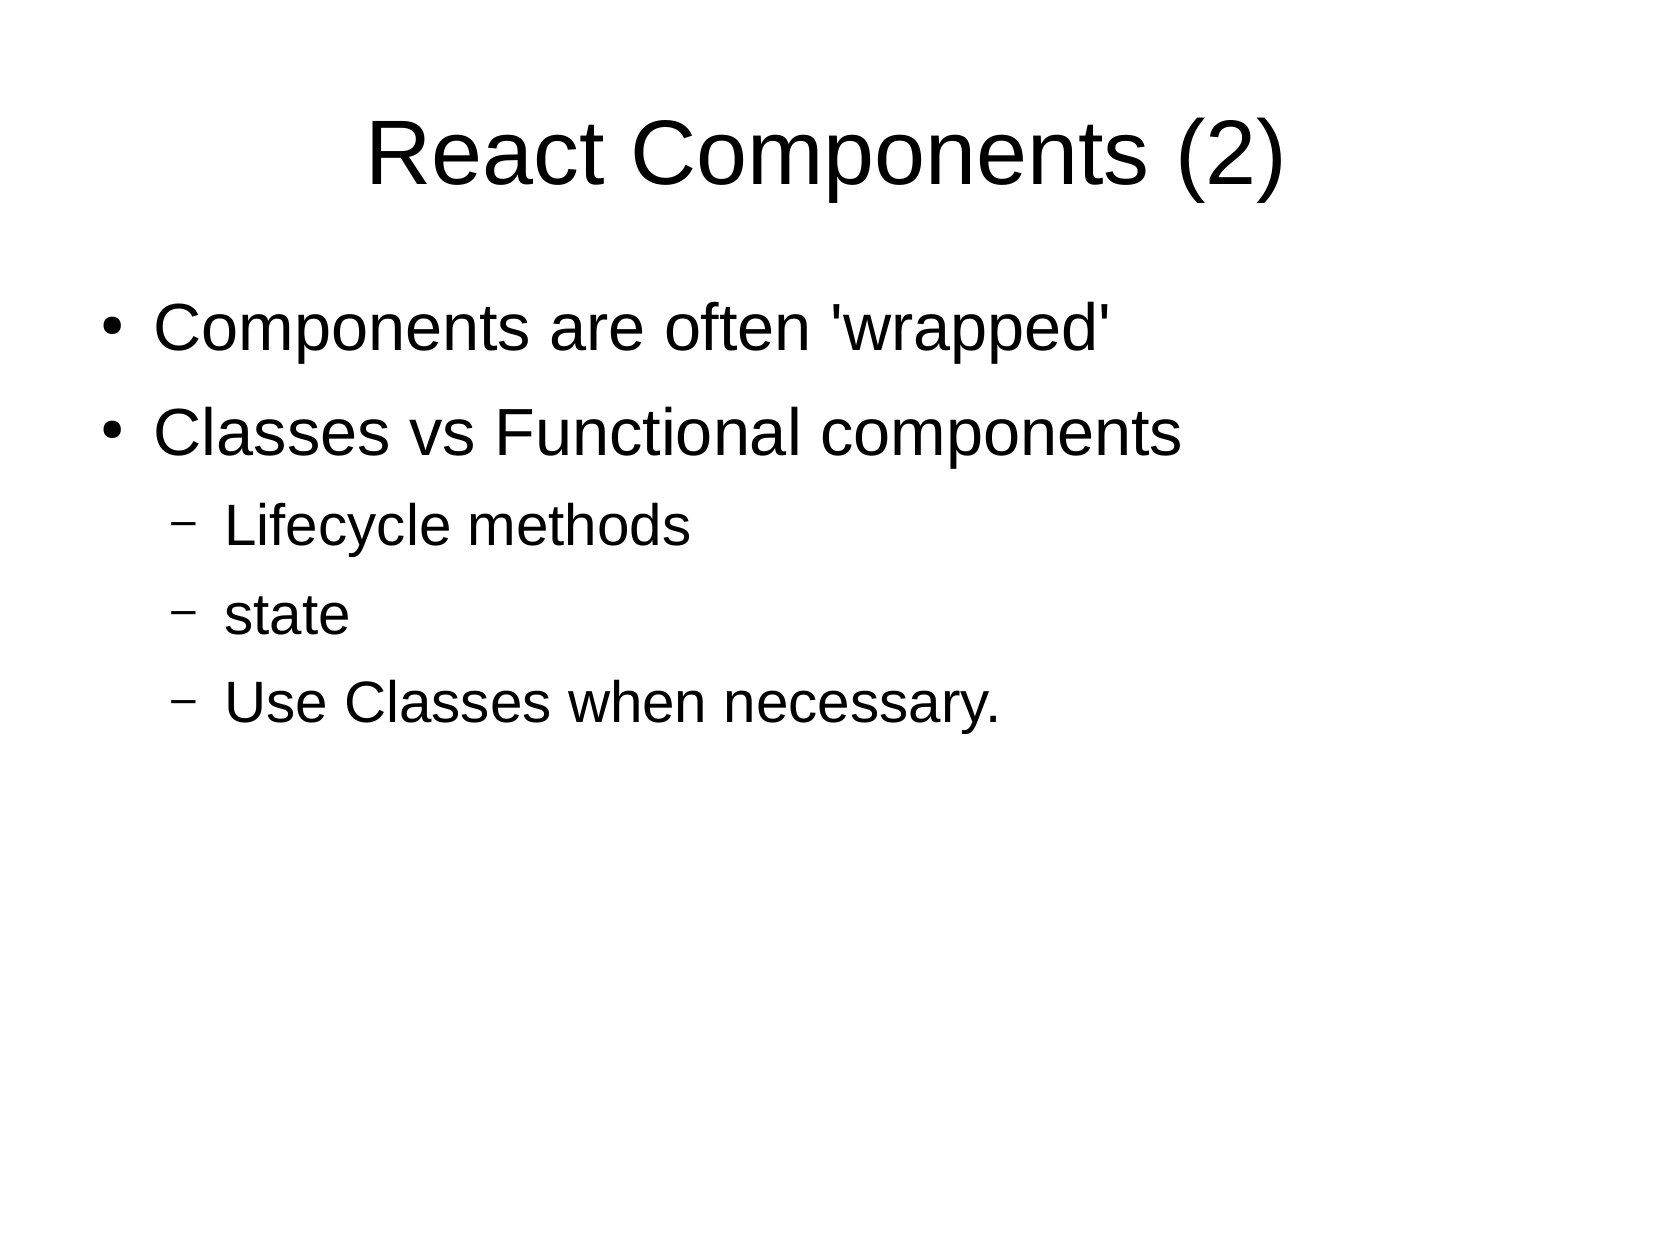

# React Components (2)
Components are often 'wrapped'
Classes vs Functional components
Lifecycle methods
state
Use Classes when necessary.